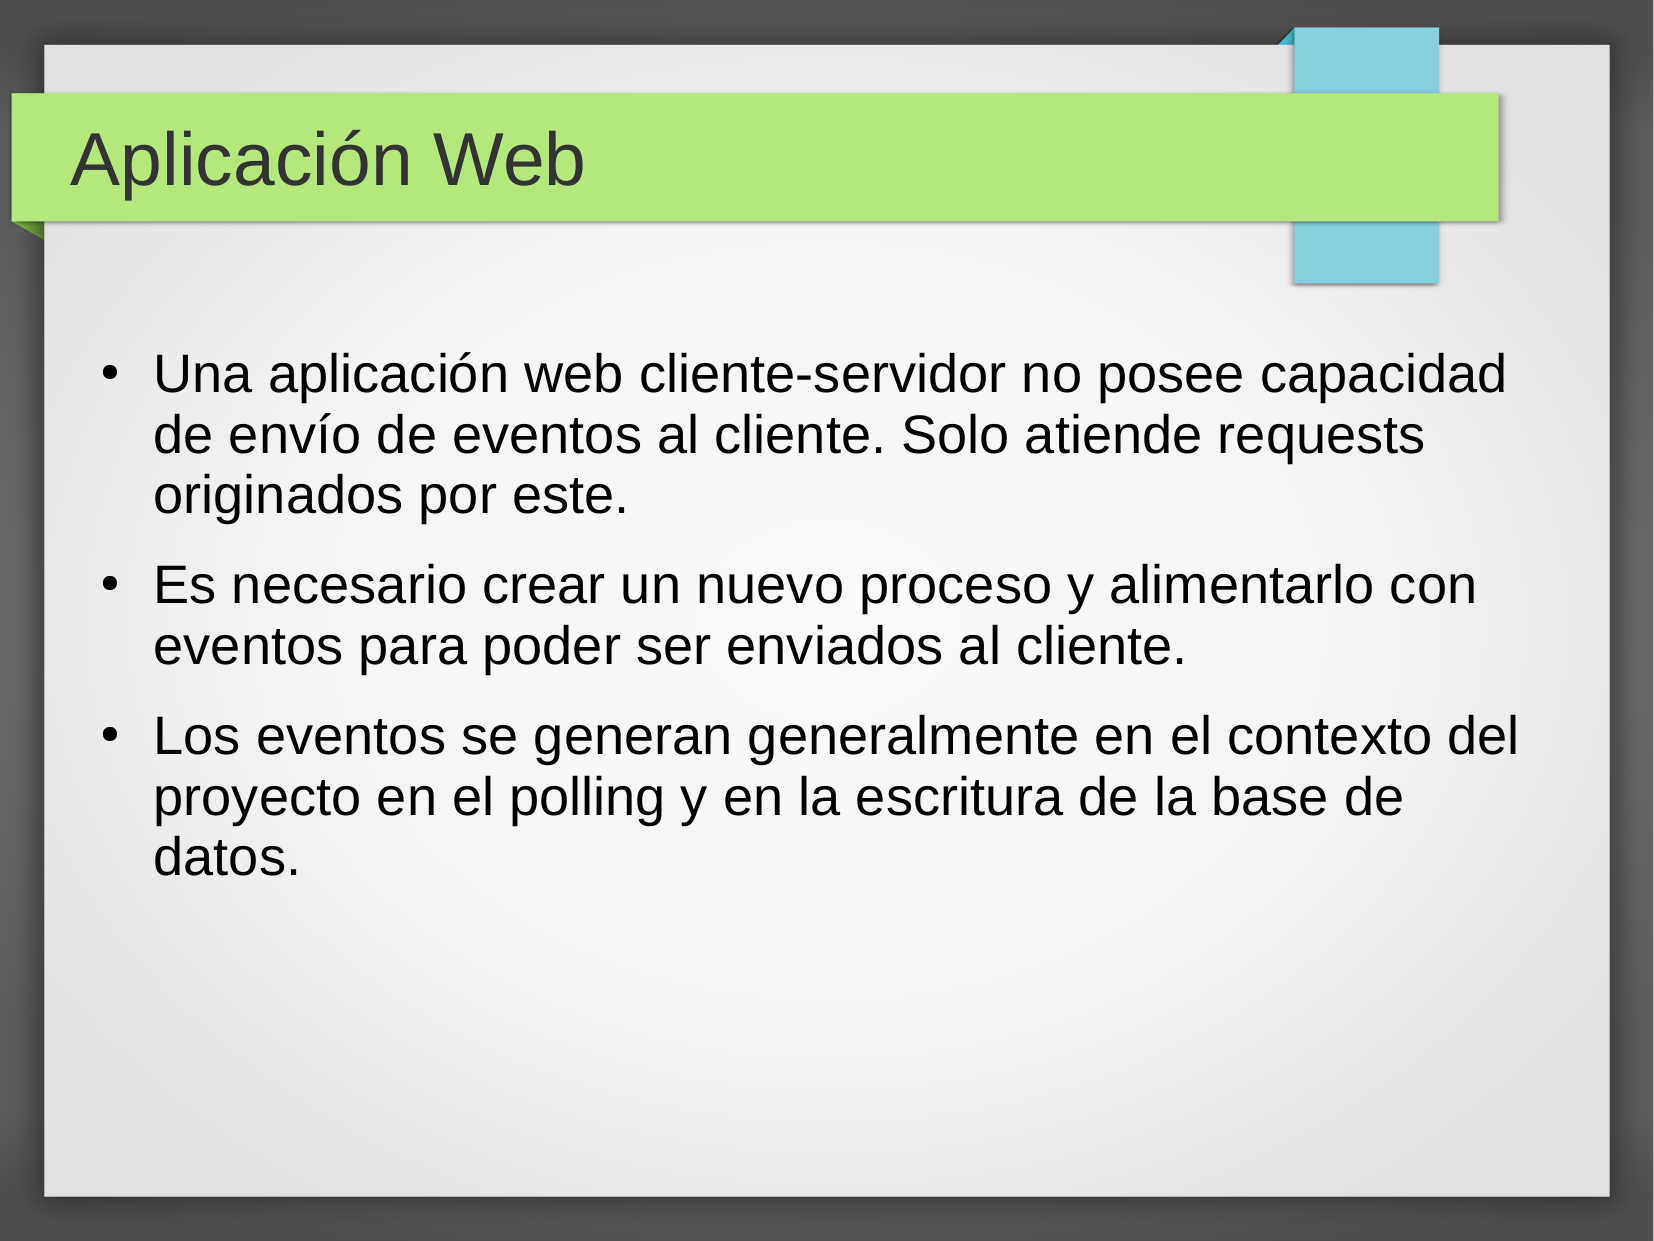

# Aplicación Web
Una aplicación web cliente-servidor no posee capacidad de envío de eventos al cliente. Solo atiende requests originados por este.
Es necesario crear un nuevo proceso y alimentarlo con eventos para poder ser enviados al cliente.
Los eventos se generan generalmente en el contexto del proyecto en el polling y en la escritura de la base de datos.